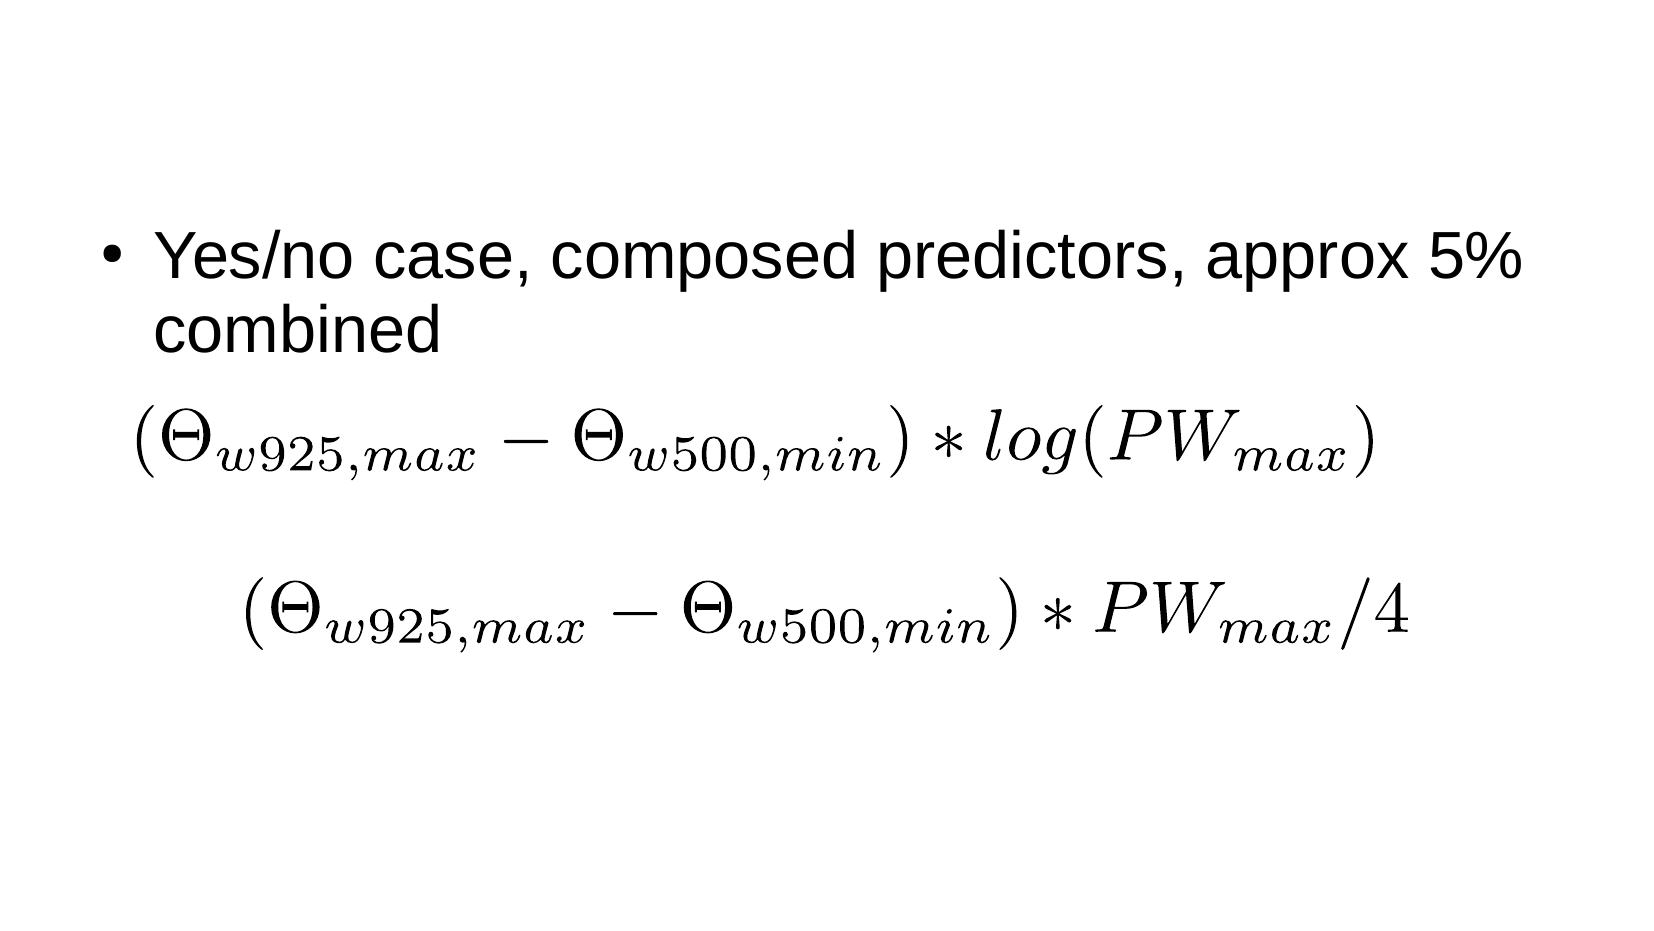

#
Yes/no case, composed predictors, approx 5% combined